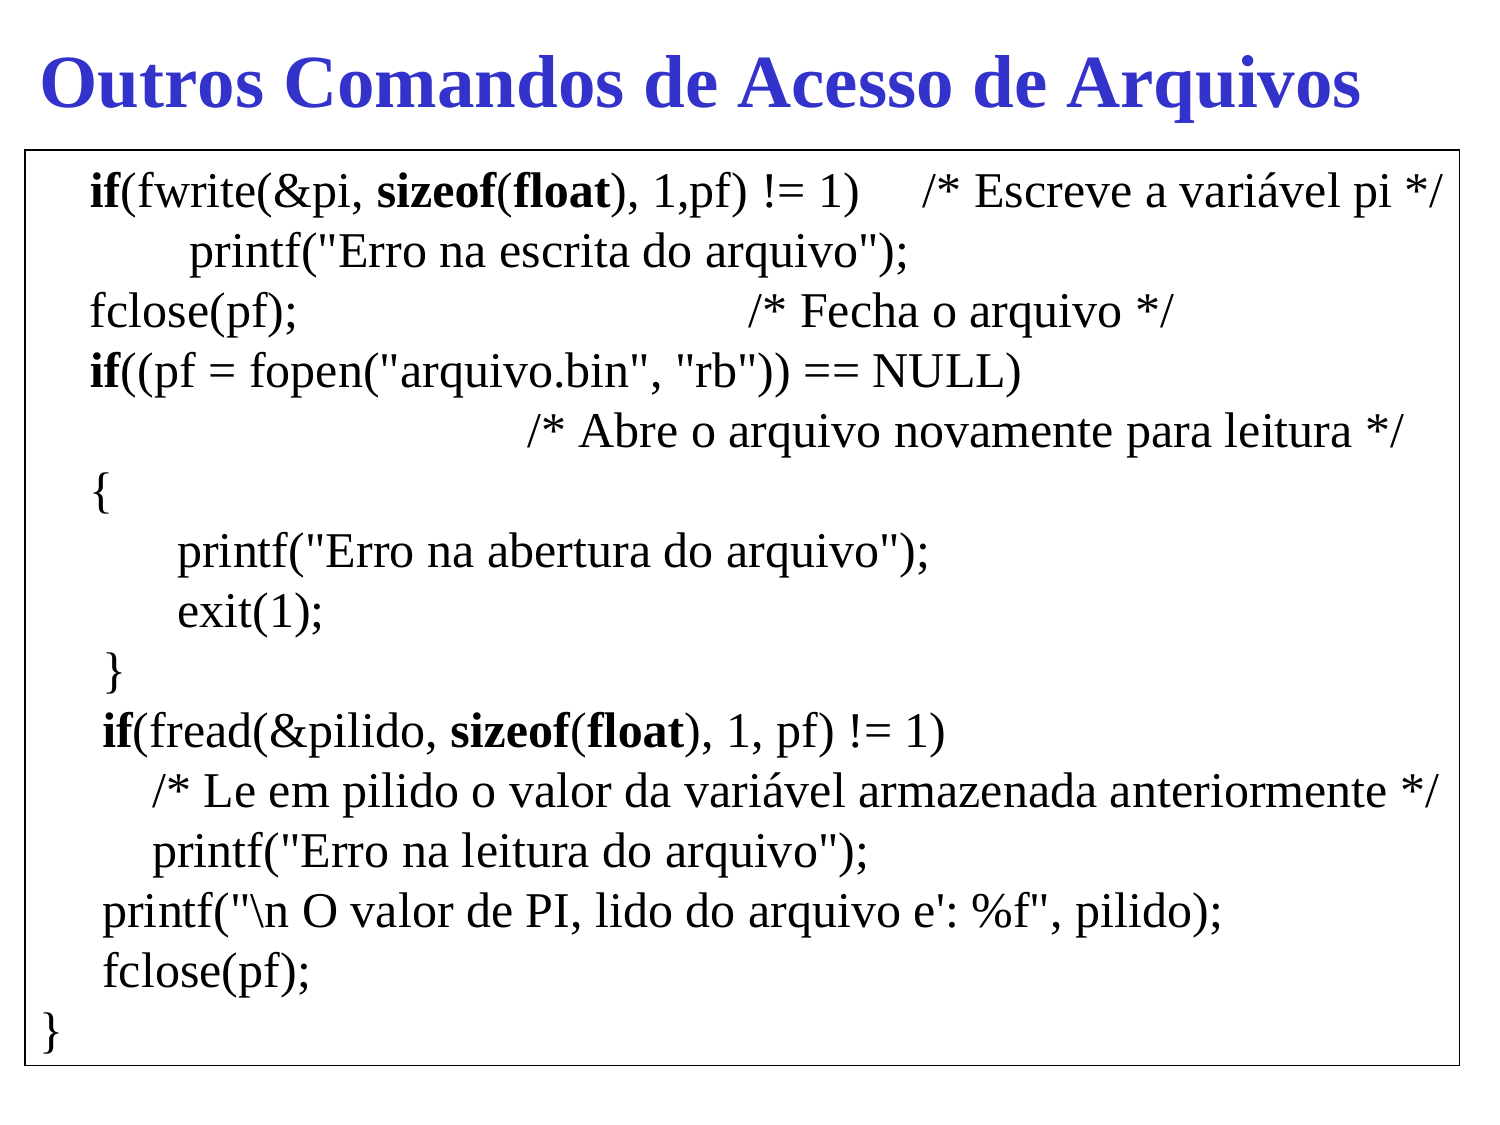

Outros Comandos de Acesso de Arquivos
 if(fwrite(&pi, sizeof(float), 1,pf) != 1) /* Escreve a variável pi */
 printf("Erro na escrita do arquivo");
 fclose(pf); /* Fecha o arquivo */
 if((pf = fopen("arquivo.bin", "rb")) == NULL)
 /* Abre o arquivo novamente para leitura */
 {
 printf("Erro na abertura do arquivo");
 exit(1);
 }
 if(fread(&pilido, sizeof(float), 1, pf) != 1)
 /* Le em pilido o valor da variável armazenada anteriormente */
 printf("Erro na leitura do arquivo");
 printf("\n O valor de PI, lido do arquivo e': %f", pilido);
 fclose(pf);
}